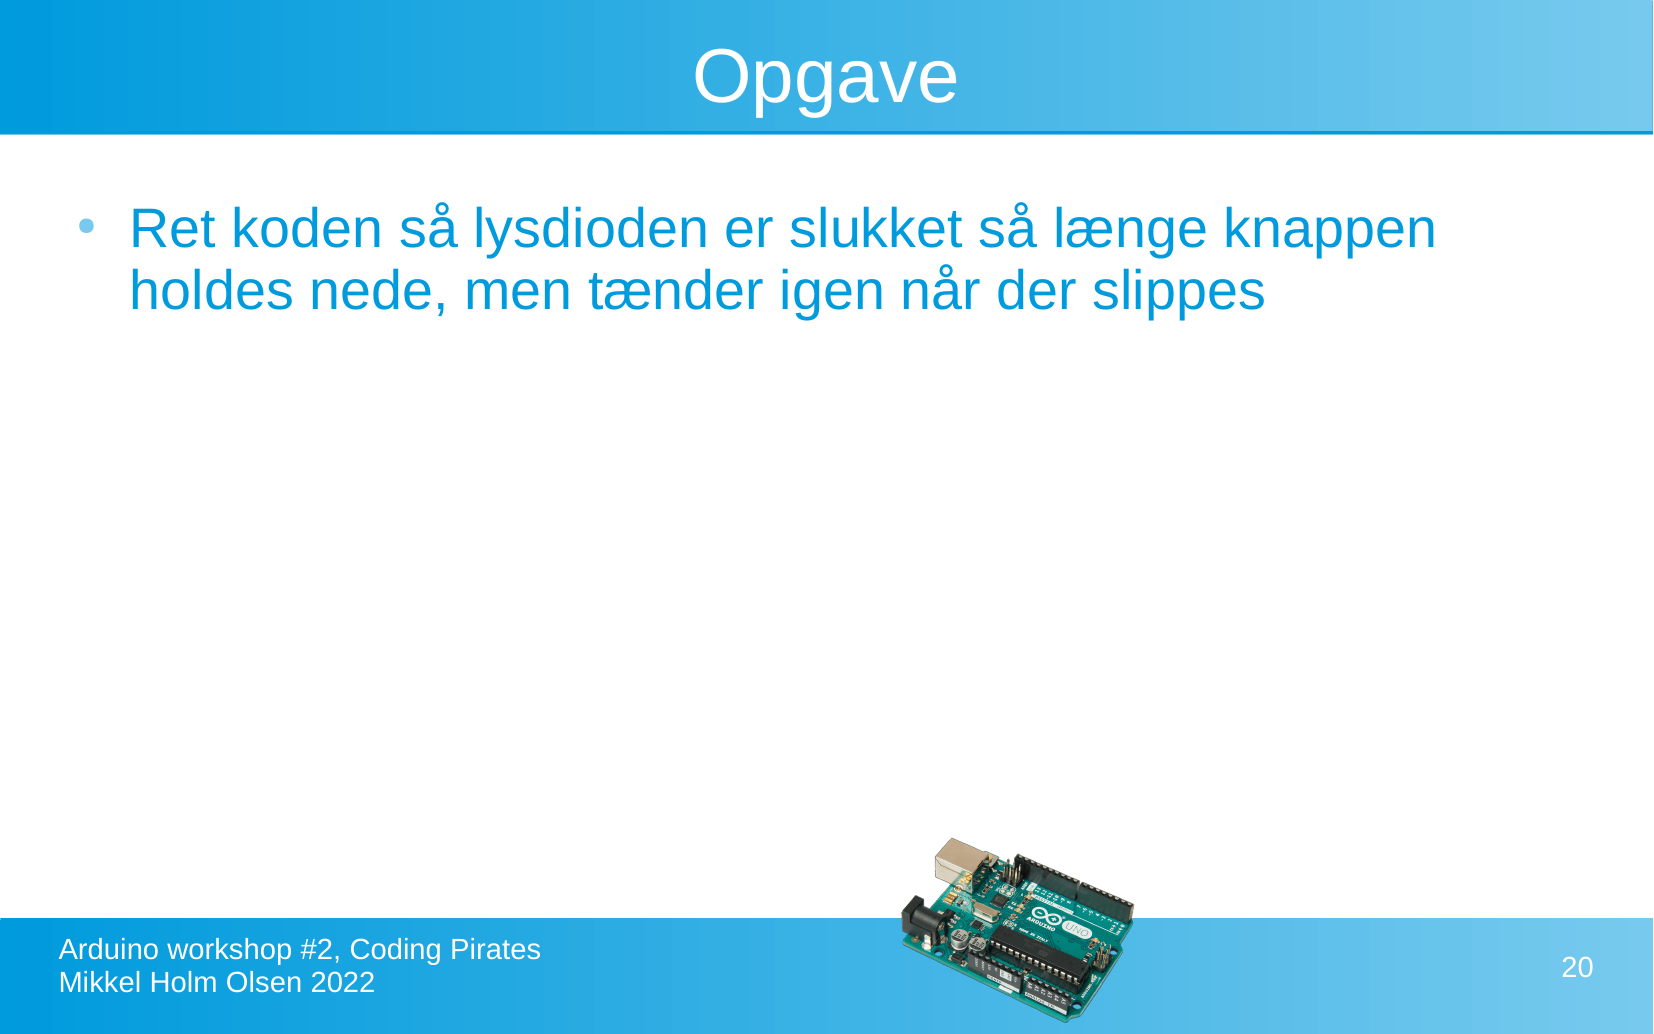

# Opgave
Ret koden så lysdioden er slukket så længe knappen holdes nede, men tænder igen når der slippes
20